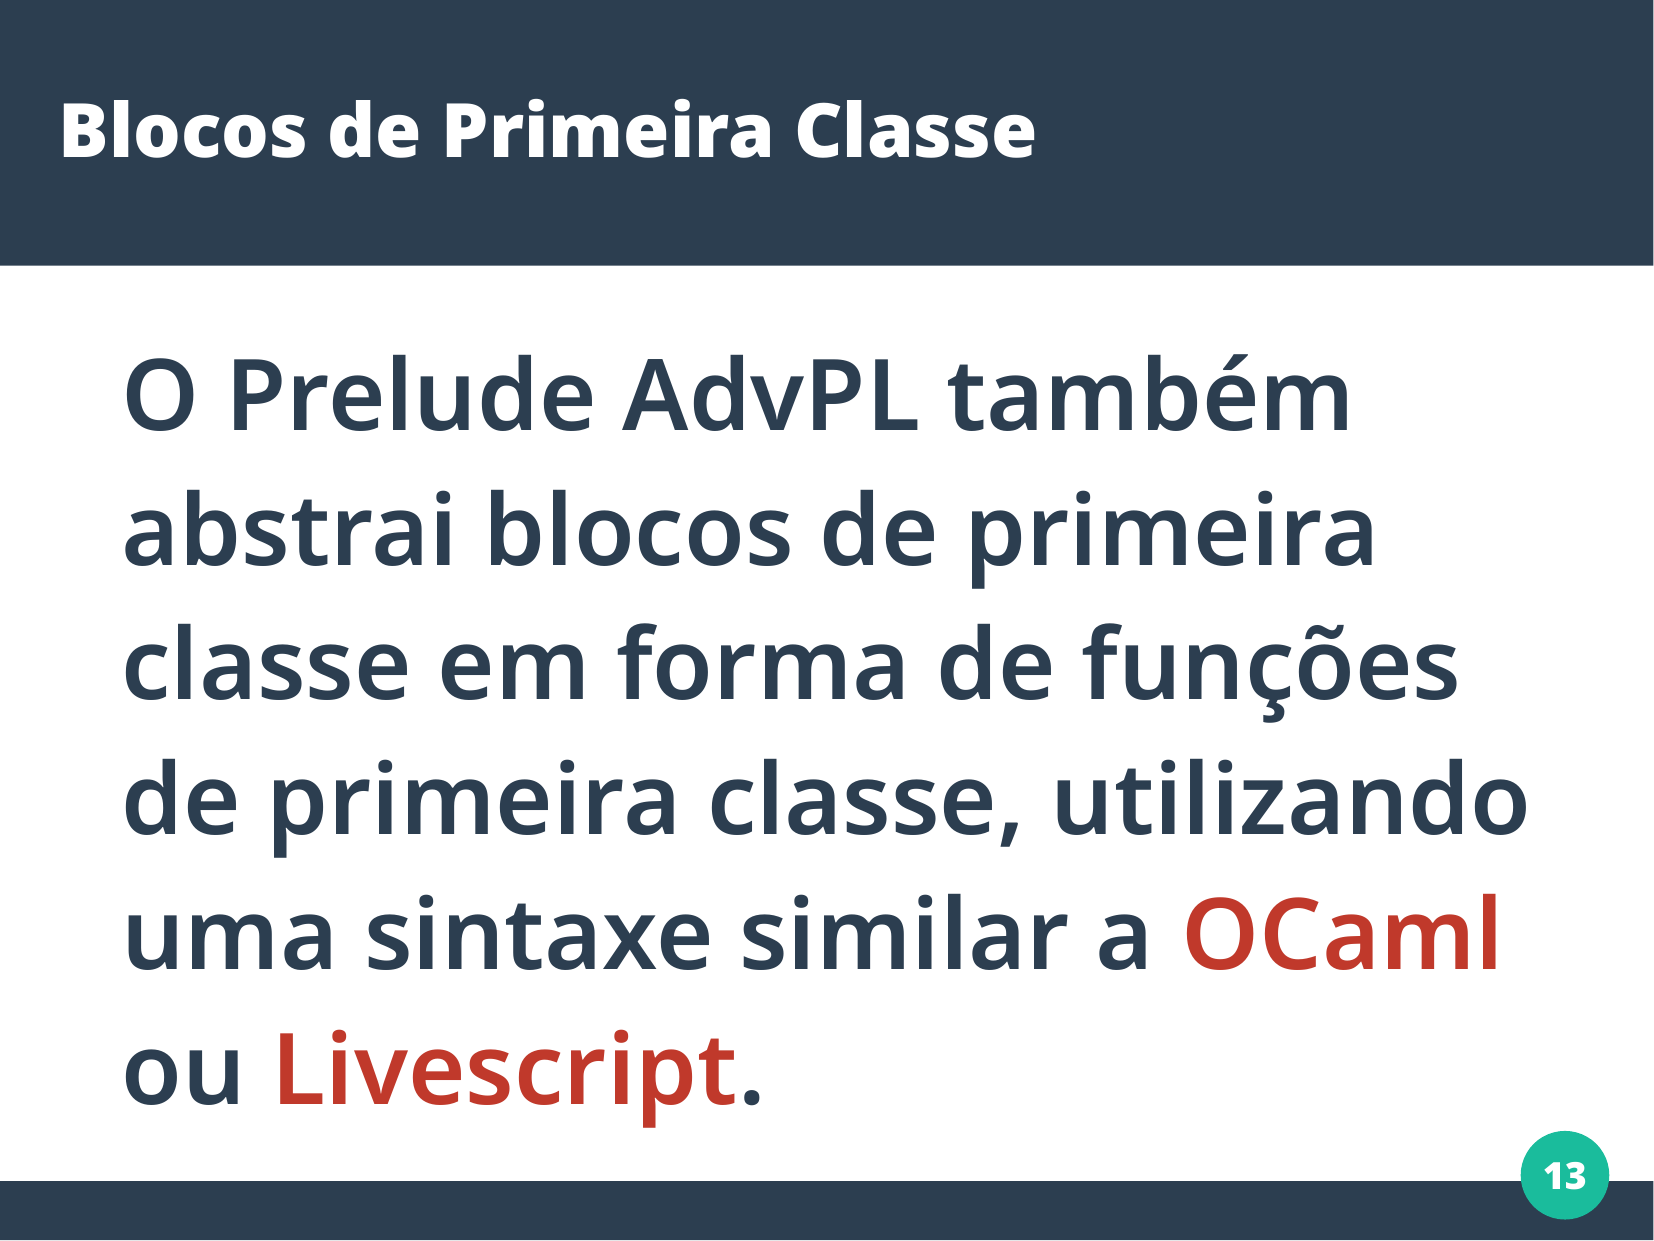

# Blocos de Primeira Classe
O Prelude AdvPL também abstrai blocos de primeira classe em forma de funções de primeira classe, utilizando uma sintaxe similar a OCaml ou Livescript.
13